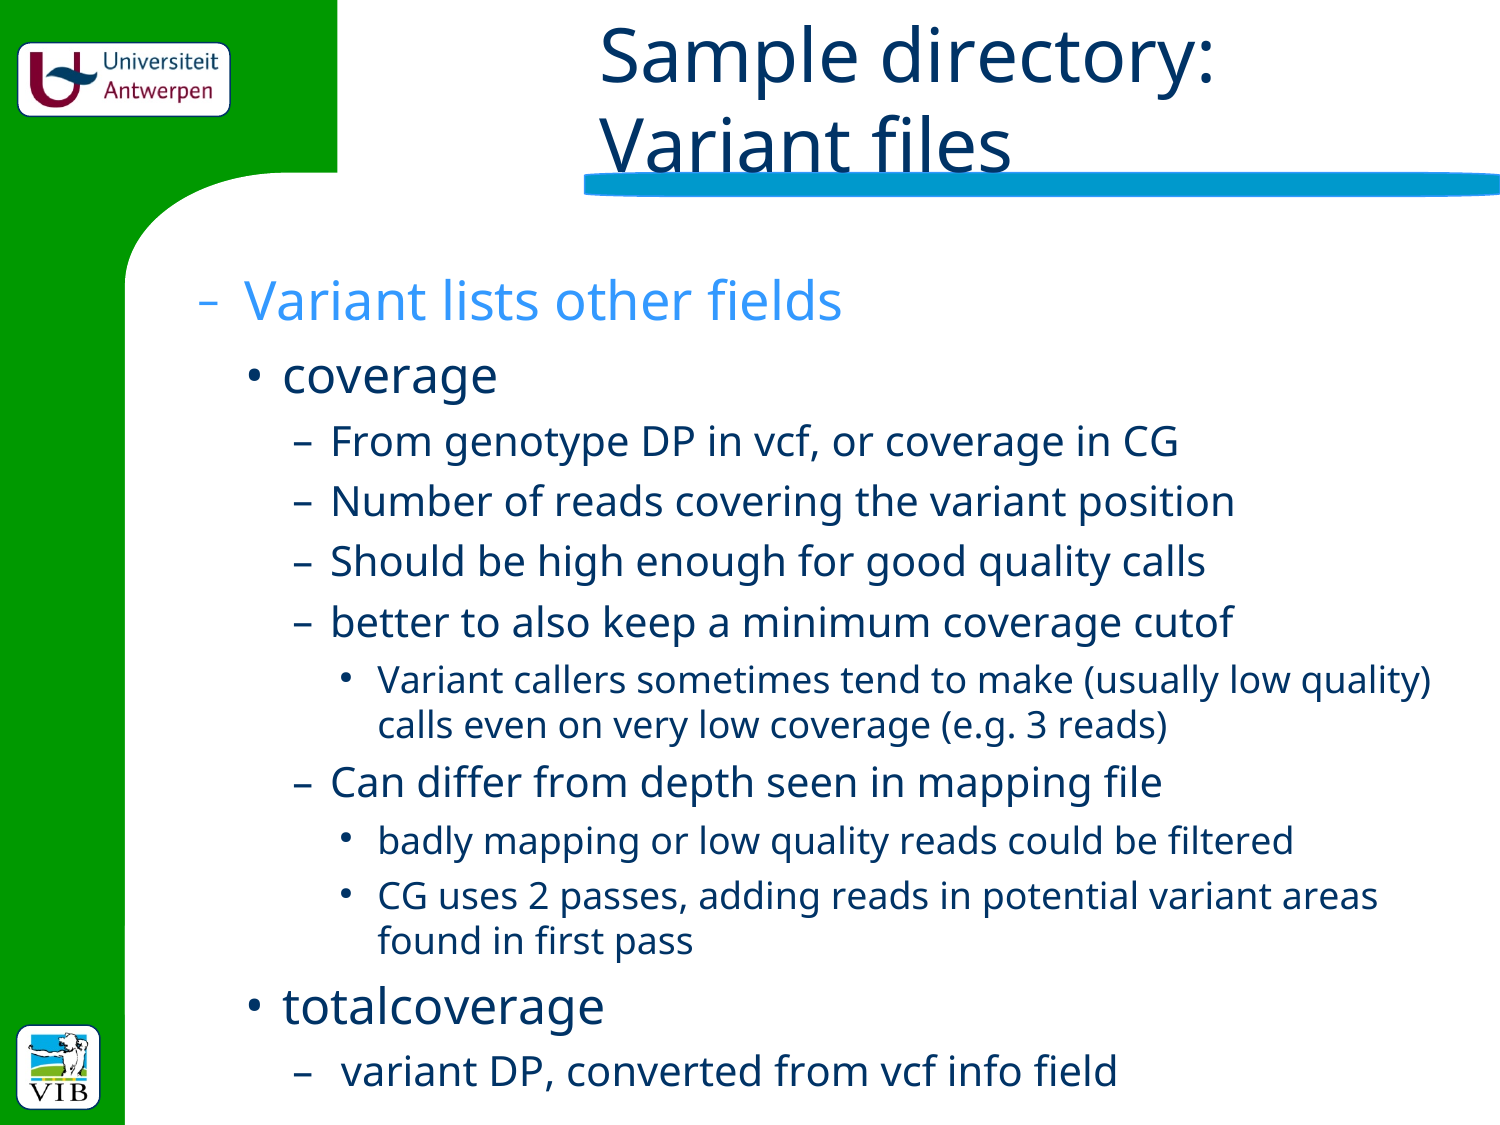

# Sample directory: Variant files
Variant lists other fields
coverage
From genotype DP in vcf, or coverage in CG
Number of reads covering the variant position
Should be high enough for good quality calls
better to also keep a minimum coverage cutof
Variant callers sometimes tend to make (usually low quality) calls even on very low coverage (e.g. 3 reads)
Can differ from depth seen in mapping file
badly mapping or low quality reads could be filtered
CG uses 2 passes, adding reads in potential variant areas found in first pass
totalcoverage
 variant DP, converted from vcf info field